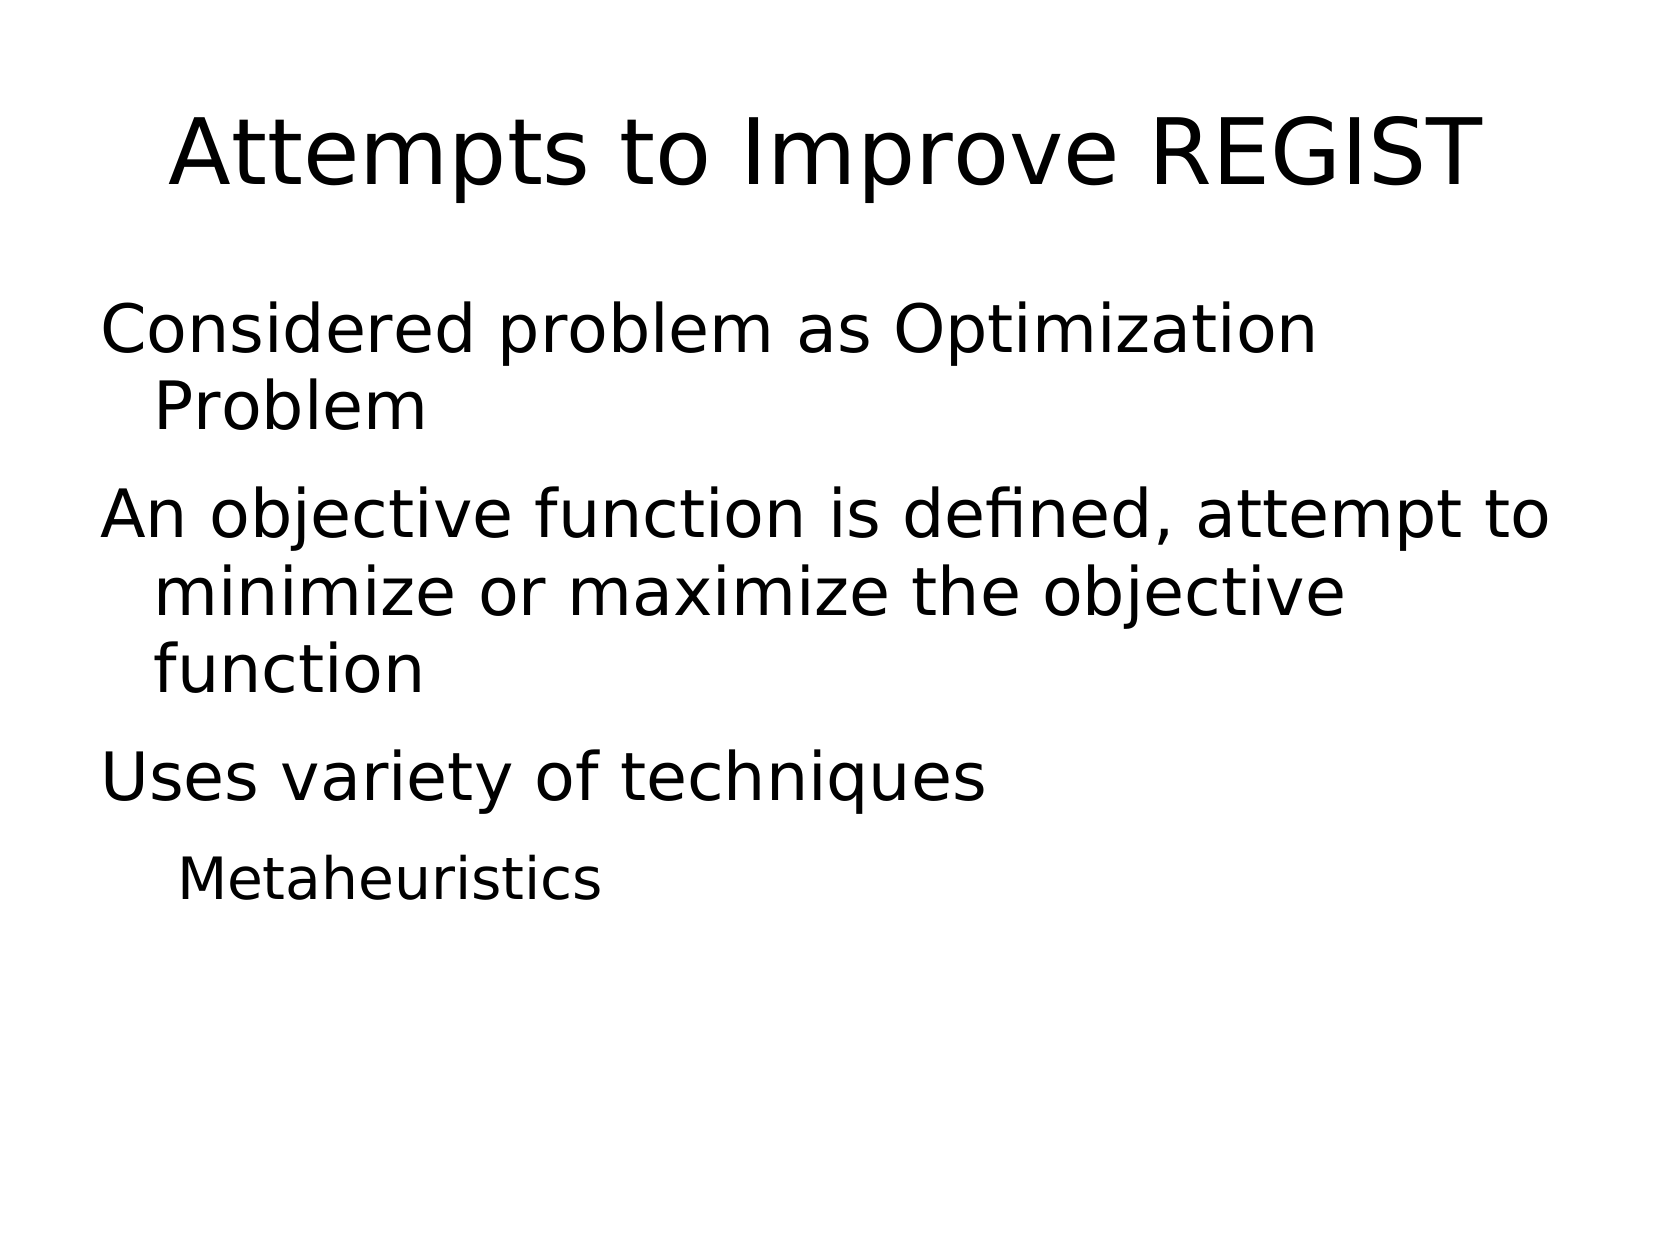

# Attempts to Improve REGIST
Considered problem as Optimization Problem
An objective function is defined, attempt to minimize or maximize the objective function
Uses variety of techniques
Metaheuristics